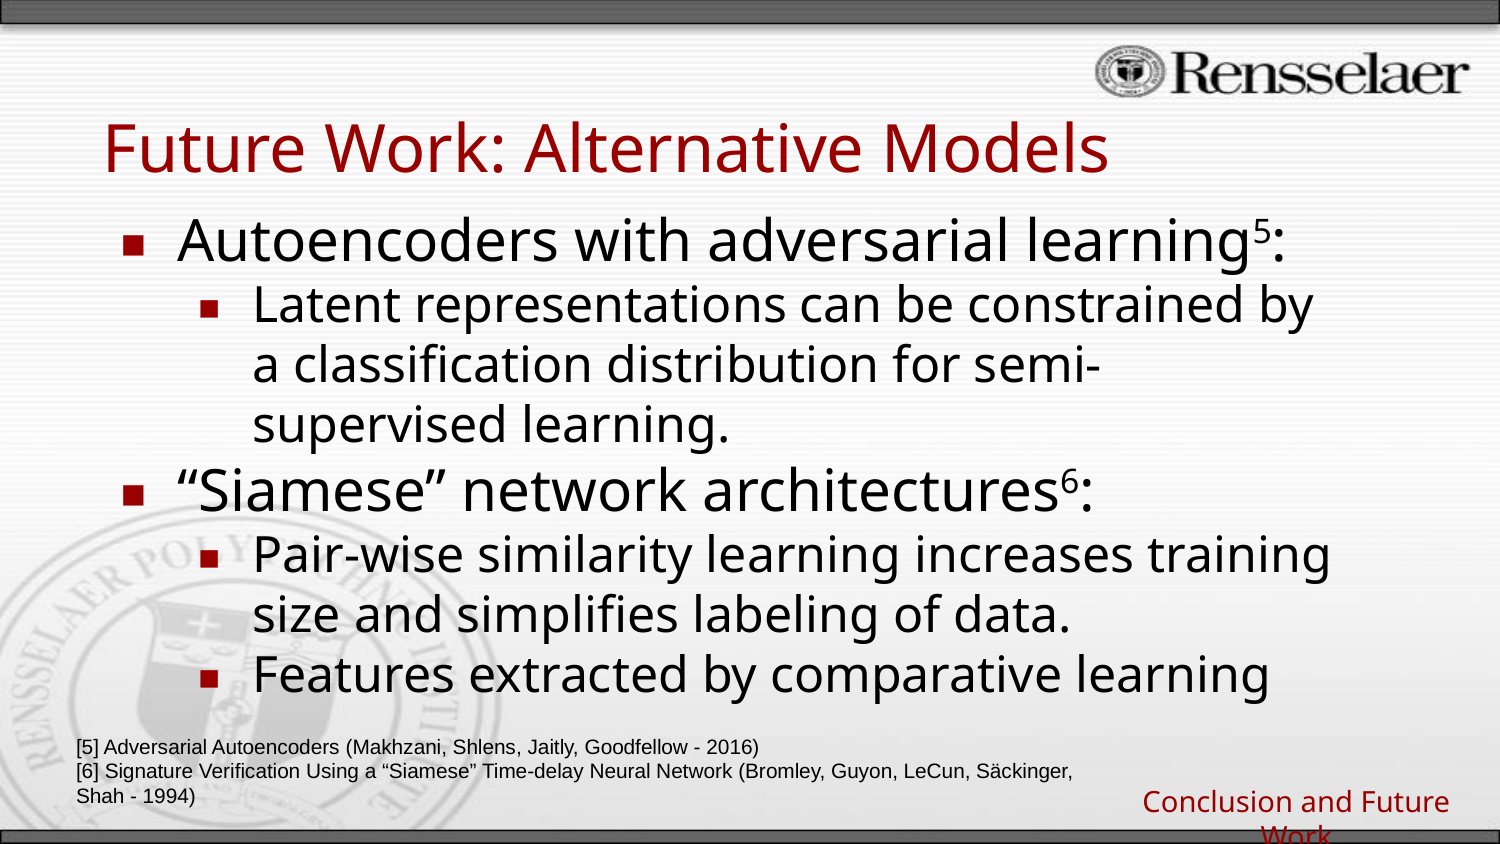

# Future Work: Alternative Models
Autoencoders with adversarial learning5:
Latent representations can be constrained by a classification distribution for semi-supervised learning.
“Siamese” network architectures6:
Pair-wise similarity learning increases training size and simplifies labeling of data.
Features extracted by comparative learning
[5] Adversarial Autoencoders (Makhzani, Shlens, Jaitly, Goodfellow - 2016)
[6] Signature Verification Using a “Siamese” Time-delay Neural Network (Bromley, Guyon, LeCun, Säckinger, Shah - 1994)
Conclusion and Future Work